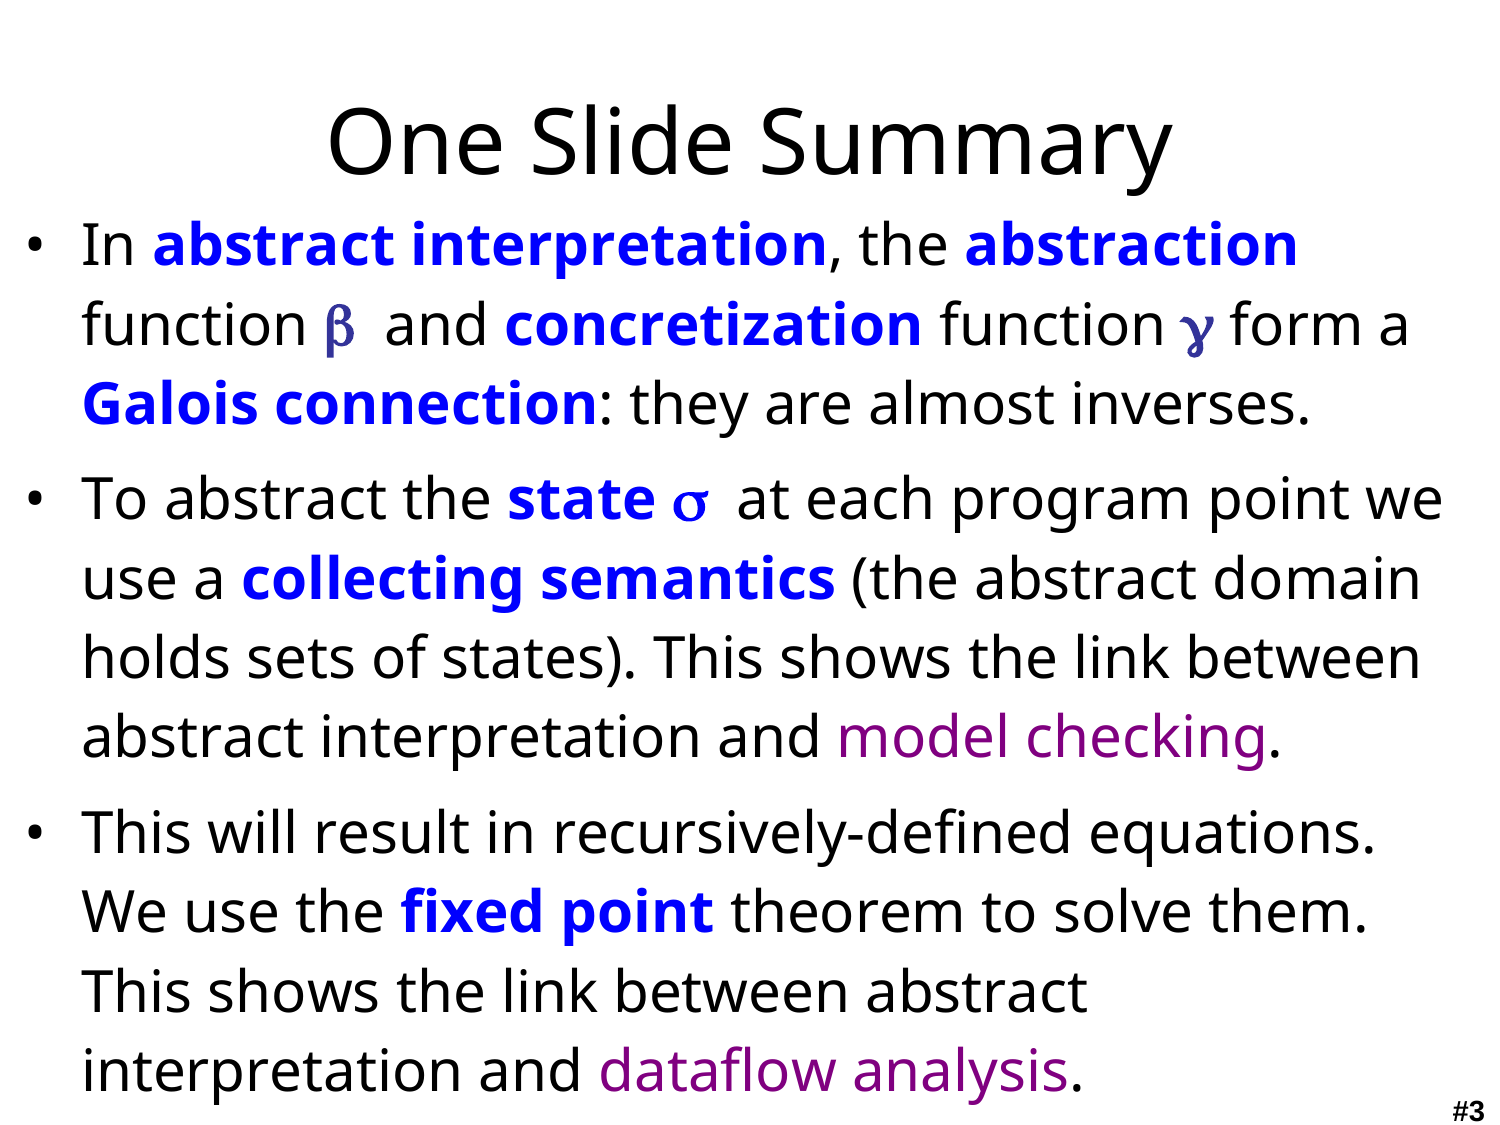

# One Slide Summary
In abstract interpretation, the abstraction function  and concretization function  form a Galois connection: they are almost inverses.
To abstract the state  at each program point we use a collecting semantics (the abstract domain holds sets of states). This shows the link between abstract interpretation and model checking.
This will result in recursively-defined equations. We use the fixed point theorem to solve them. This shows the link between abstract interpretation and dataflow analysis.
Widening operators help accelerate convergence.
3